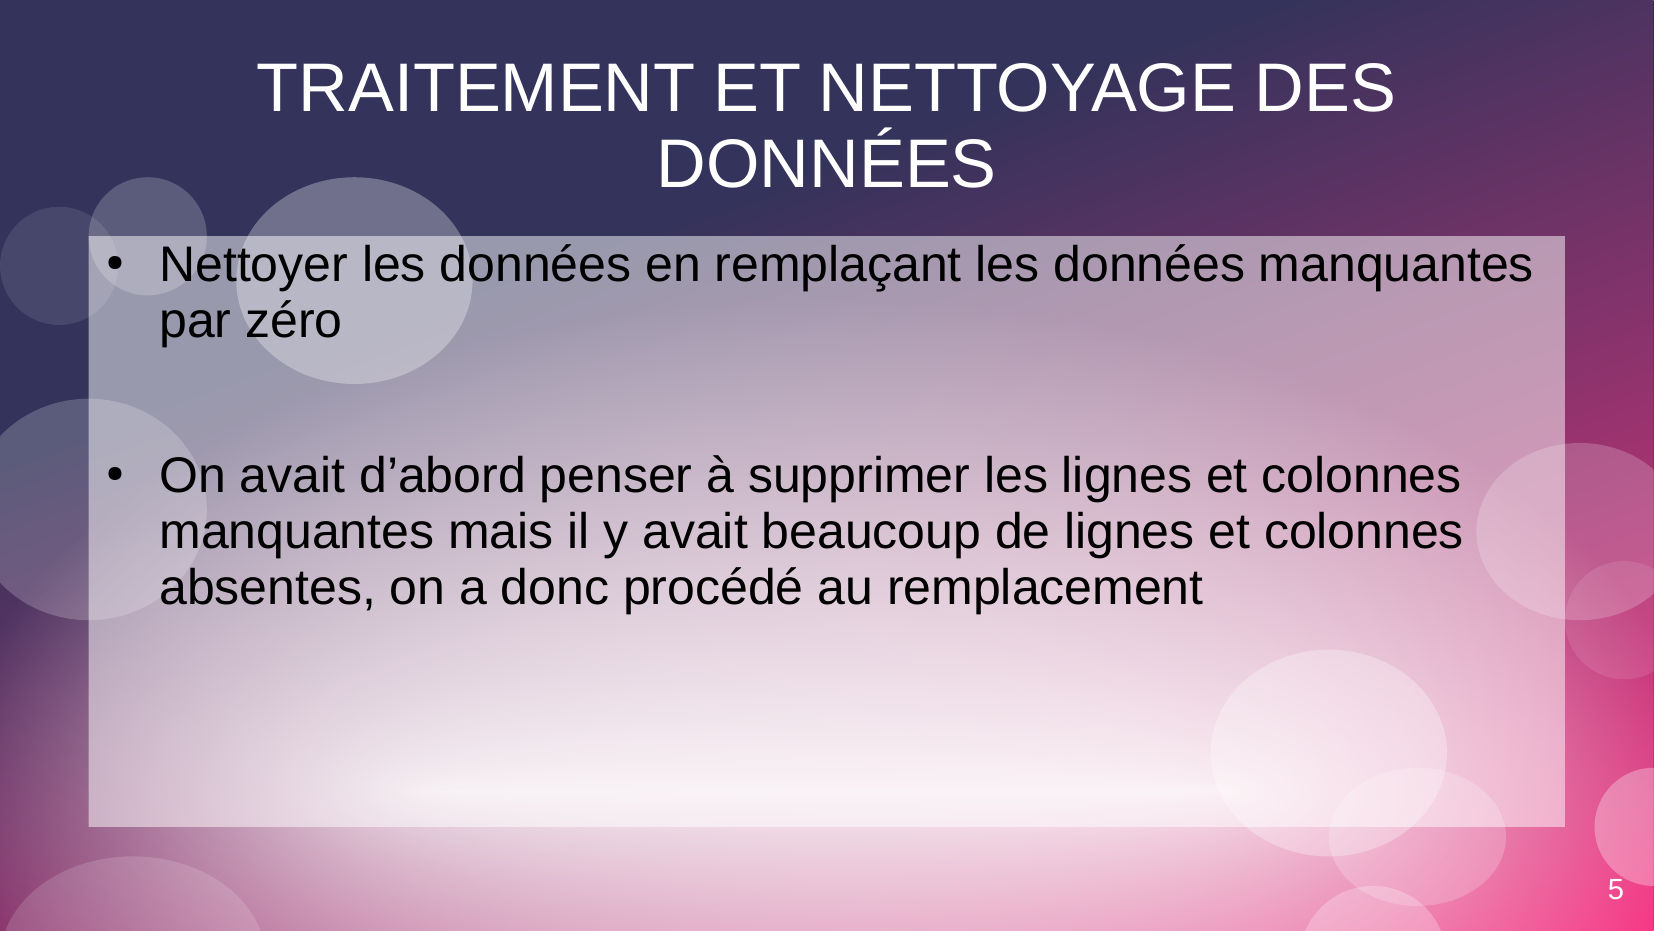

# TRAITEMENT ET NETTOYAGE DES DONNÉES
Nettoyer les données en remplaçant les données manquantes par zéro
On avait d’abord penser à supprimer les lignes et colonnes manquantes mais il y avait beaucoup de lignes et colonnes absentes, on a donc procédé au remplacement